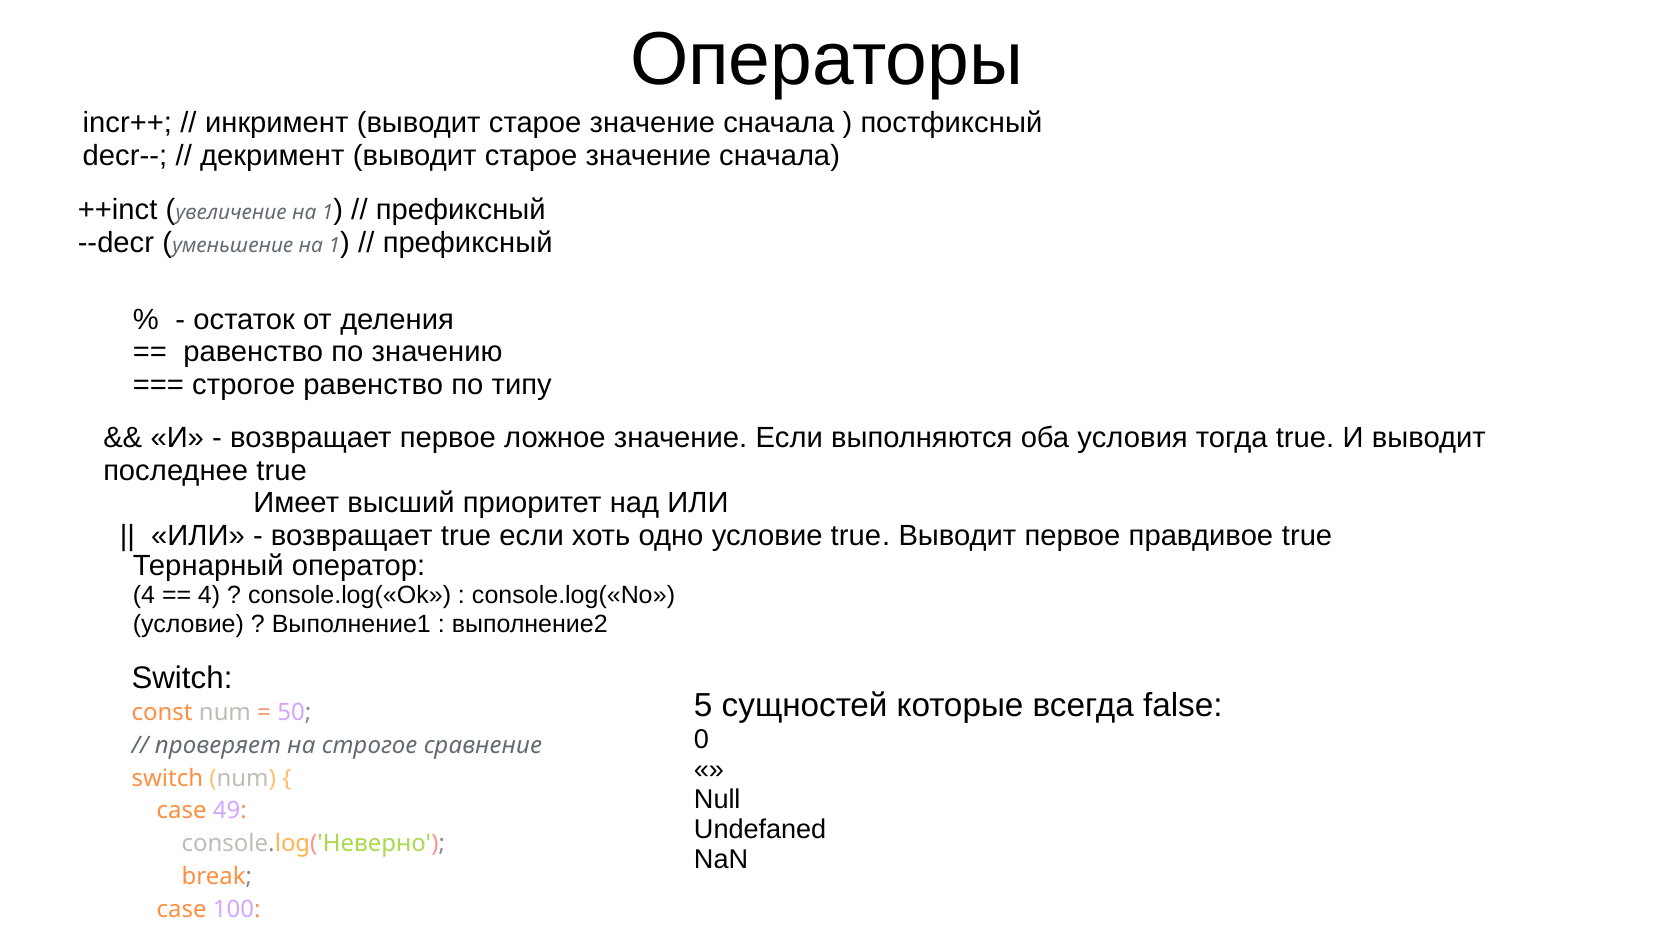

# Операторы
incr++; // инкримент (выводит старое значение сначала ) постфиксный
decr--; // декримент (выводит старое значение сначала)
++inct (увеличение на 1) // префиксный
--decr (уменьшение на 1) // префиксный
% - остаток от деления
== равенство по значению
=== строгое равенство по типу
&& «И» - возвращает первое ложное значение. Если выполняются оба условия тогда true. И выводит последнее true
		Имеет высший приоритет над ИЛИ
 || «ИЛИ» - возвращает true если хоть одно условие true. Выводит первое правдивое true
Тернарный оператор:
(4 == 4) ? console.log(«Ok») : console.log(«No»)
(условие) ? Выполнение1 : выполнение2
Switch:
const num = 50;
// проверяет на строгое сравнение
switch (num) {
 case 49:
 console.log('Неверно');
 break;
 case 100:
 console.log('Неверно');
 break;
 case 50:
 console.log('Ok');
 break;
 default:
 console.log('Не в этот раз');
}
5 сущностей которые всегда false:
0
«»
Null
Undefaned
NaN